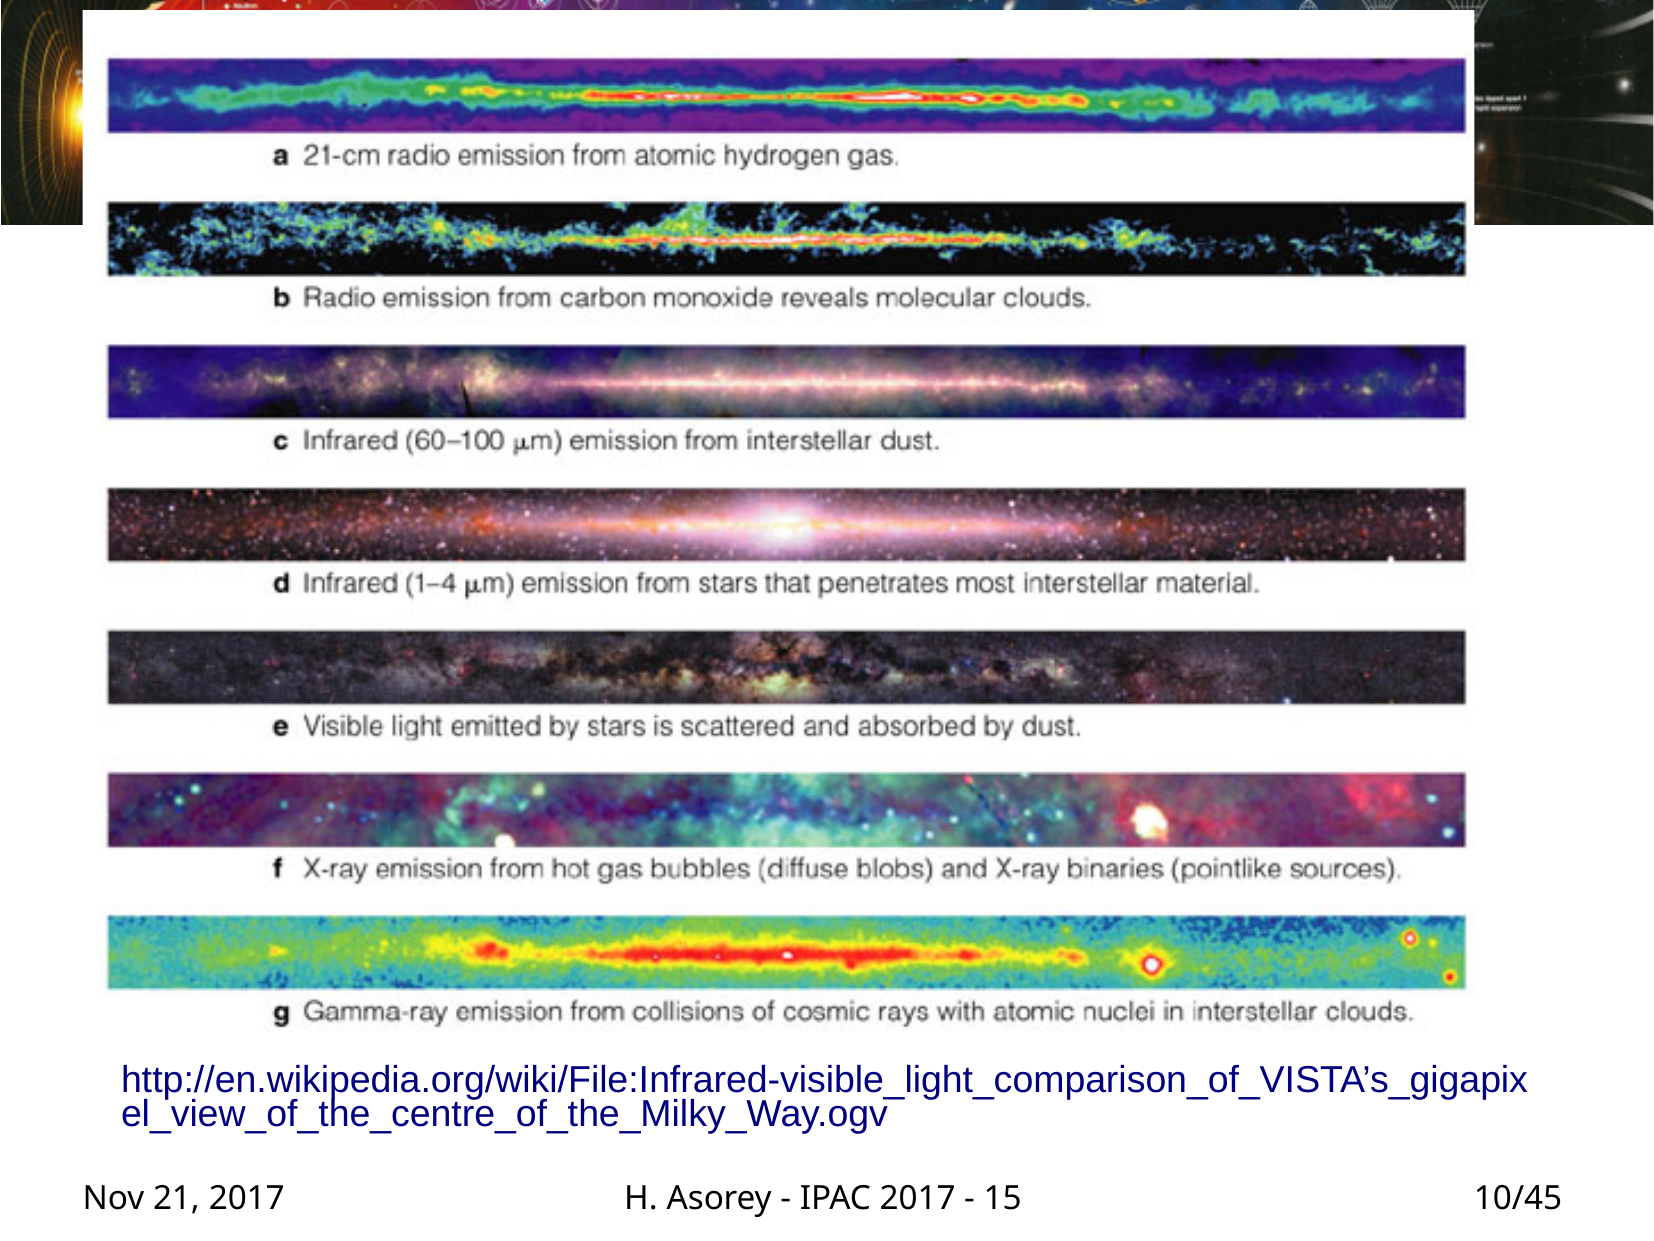

http://en.wikipedia.org/wiki/File:Infrared-visible_light_comparison_of_VISTA’s_gigapixel_view_of_the_centre_of_the_Milky_Way.ogv
Nov 21, 2017
H. Asorey - IPAC 2017 - 15
10